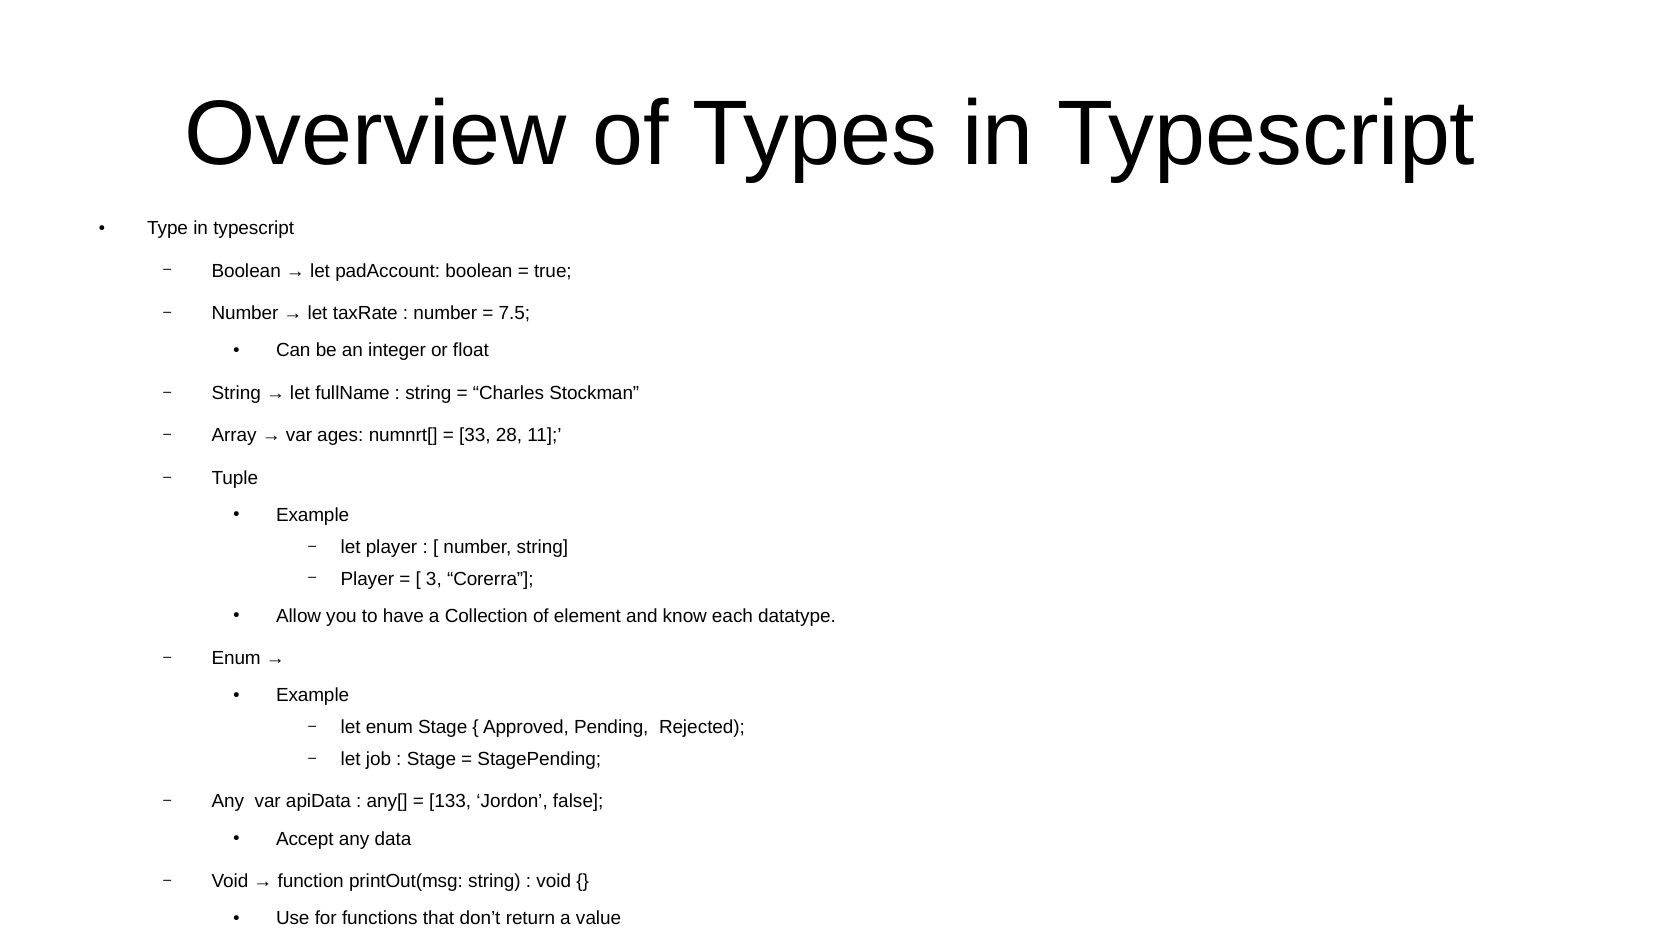

# Overview of Types in Typescript
Type in typescript
Boolean → let padAccount: boolean = true;
Number → let taxRate : number = 7.5;
Can be an integer or float
String → let fullName : string = “Charles Stockman”
Array → var ages: numnrt[] = [33, 28, 11];’
Tuple
Example
let player : [ number, string]
Player = [ 3, “Corerra”];
Allow you to have a Collection of element and know each datatype.
Enum →
Example
let enum Stage { Approved, Pending, Rejected);
let job : Stage = StagePending;
Any var apiData : any[] = [133, ‘Jordon’, false];
Accept any data
Void → function printOut(msg: string) : void {}
Use for functions that don’t return a value